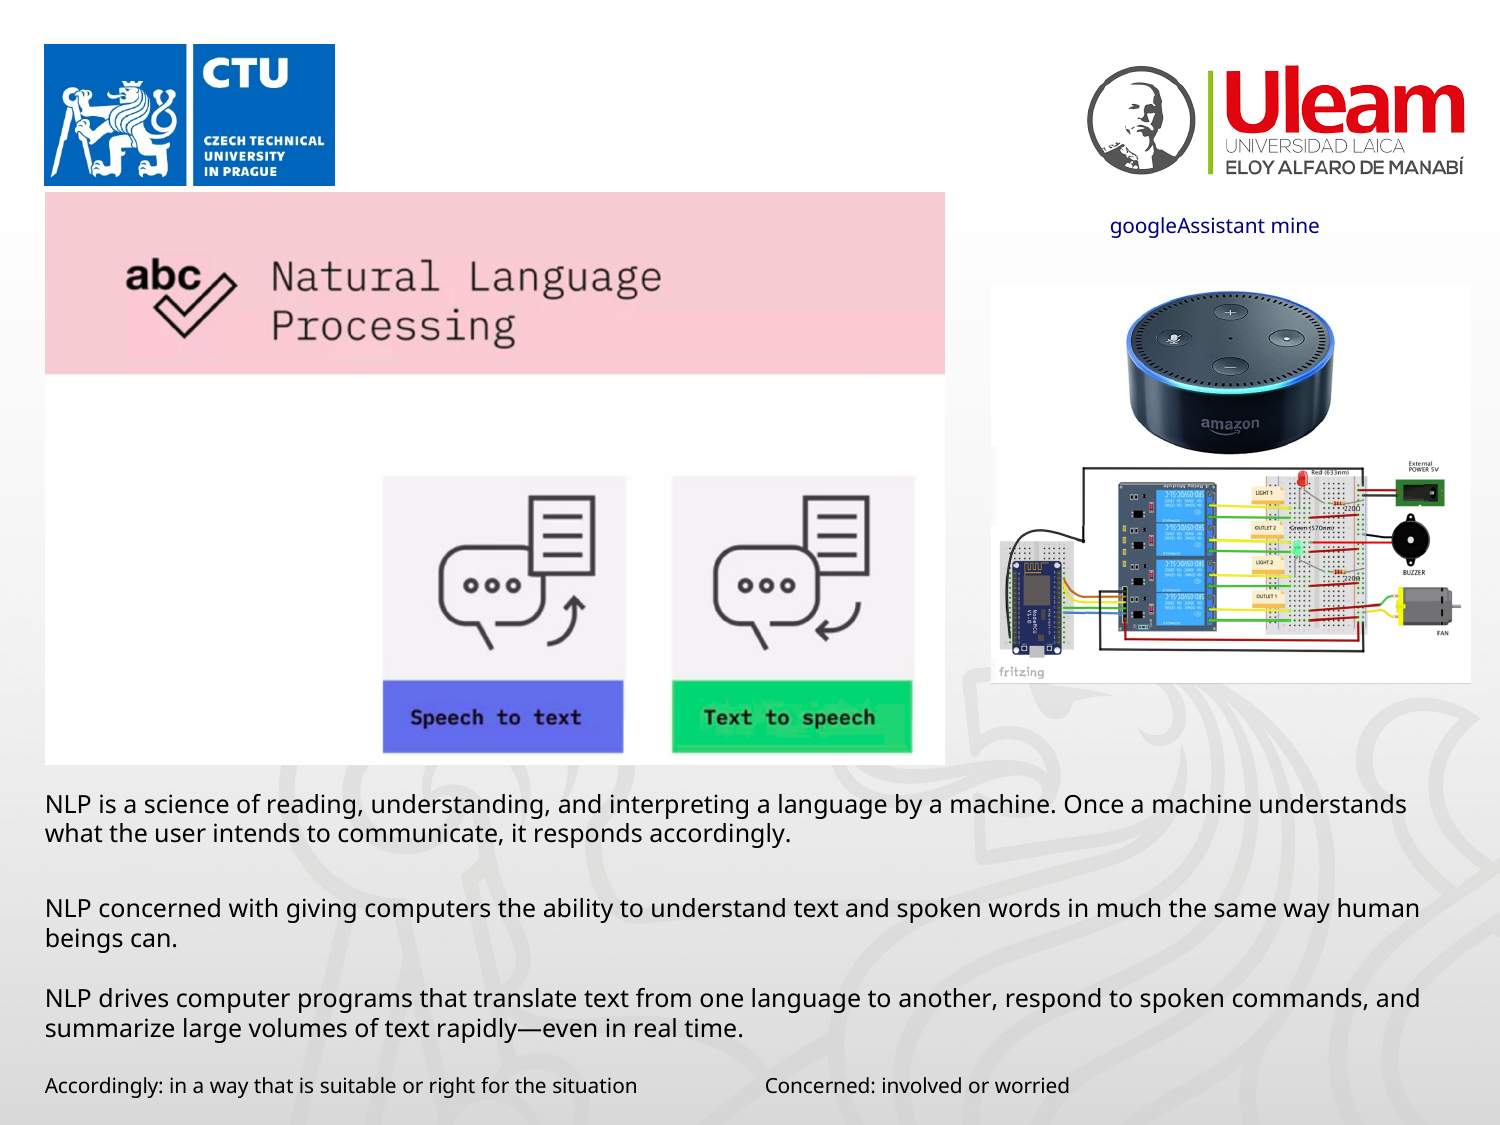

googleAssistant mine
NLP is a science of reading, understanding, and interpreting a language by a machine. Once a machine understands what the user intends to communicate, it responds accordingly.
NLP concerned with giving computers the ability to understand text and spoken words in much the same way human beings can.
NLP drives computer programs that translate text from one language to another, respond to spoken commands, and summarize large volumes of text rapidly—even in real time.
Accordingly: in a way that is suitable or right for the situation
Concerned: involved or worried